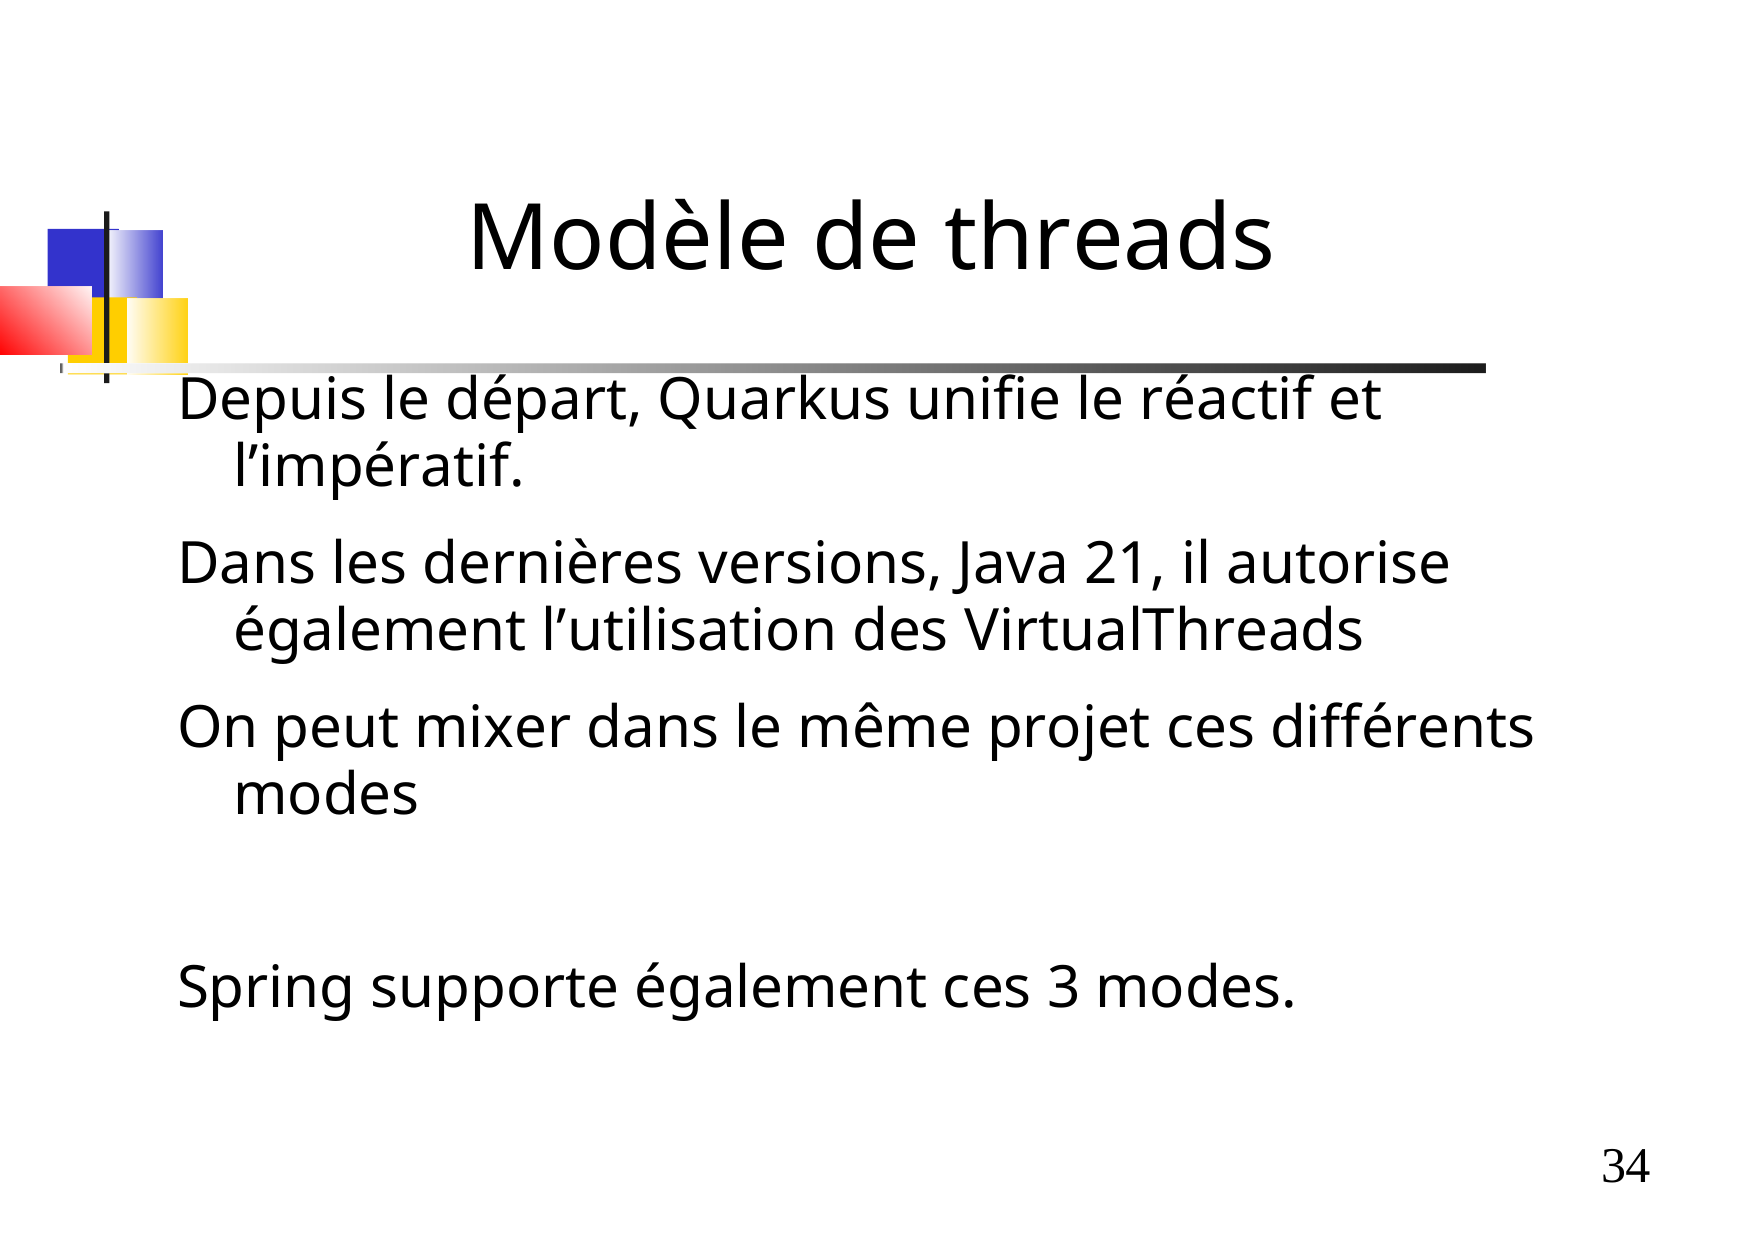

# Modèle de threads
Depuis le départ, Quarkus unifie le réactif et l’impératif.
Dans les dernières versions, Java 21, il autorise également l’utilisation des VirtualThreads
On peut mixer dans le même projet ces différents modes
Spring supporte également ces 3 modes.
34